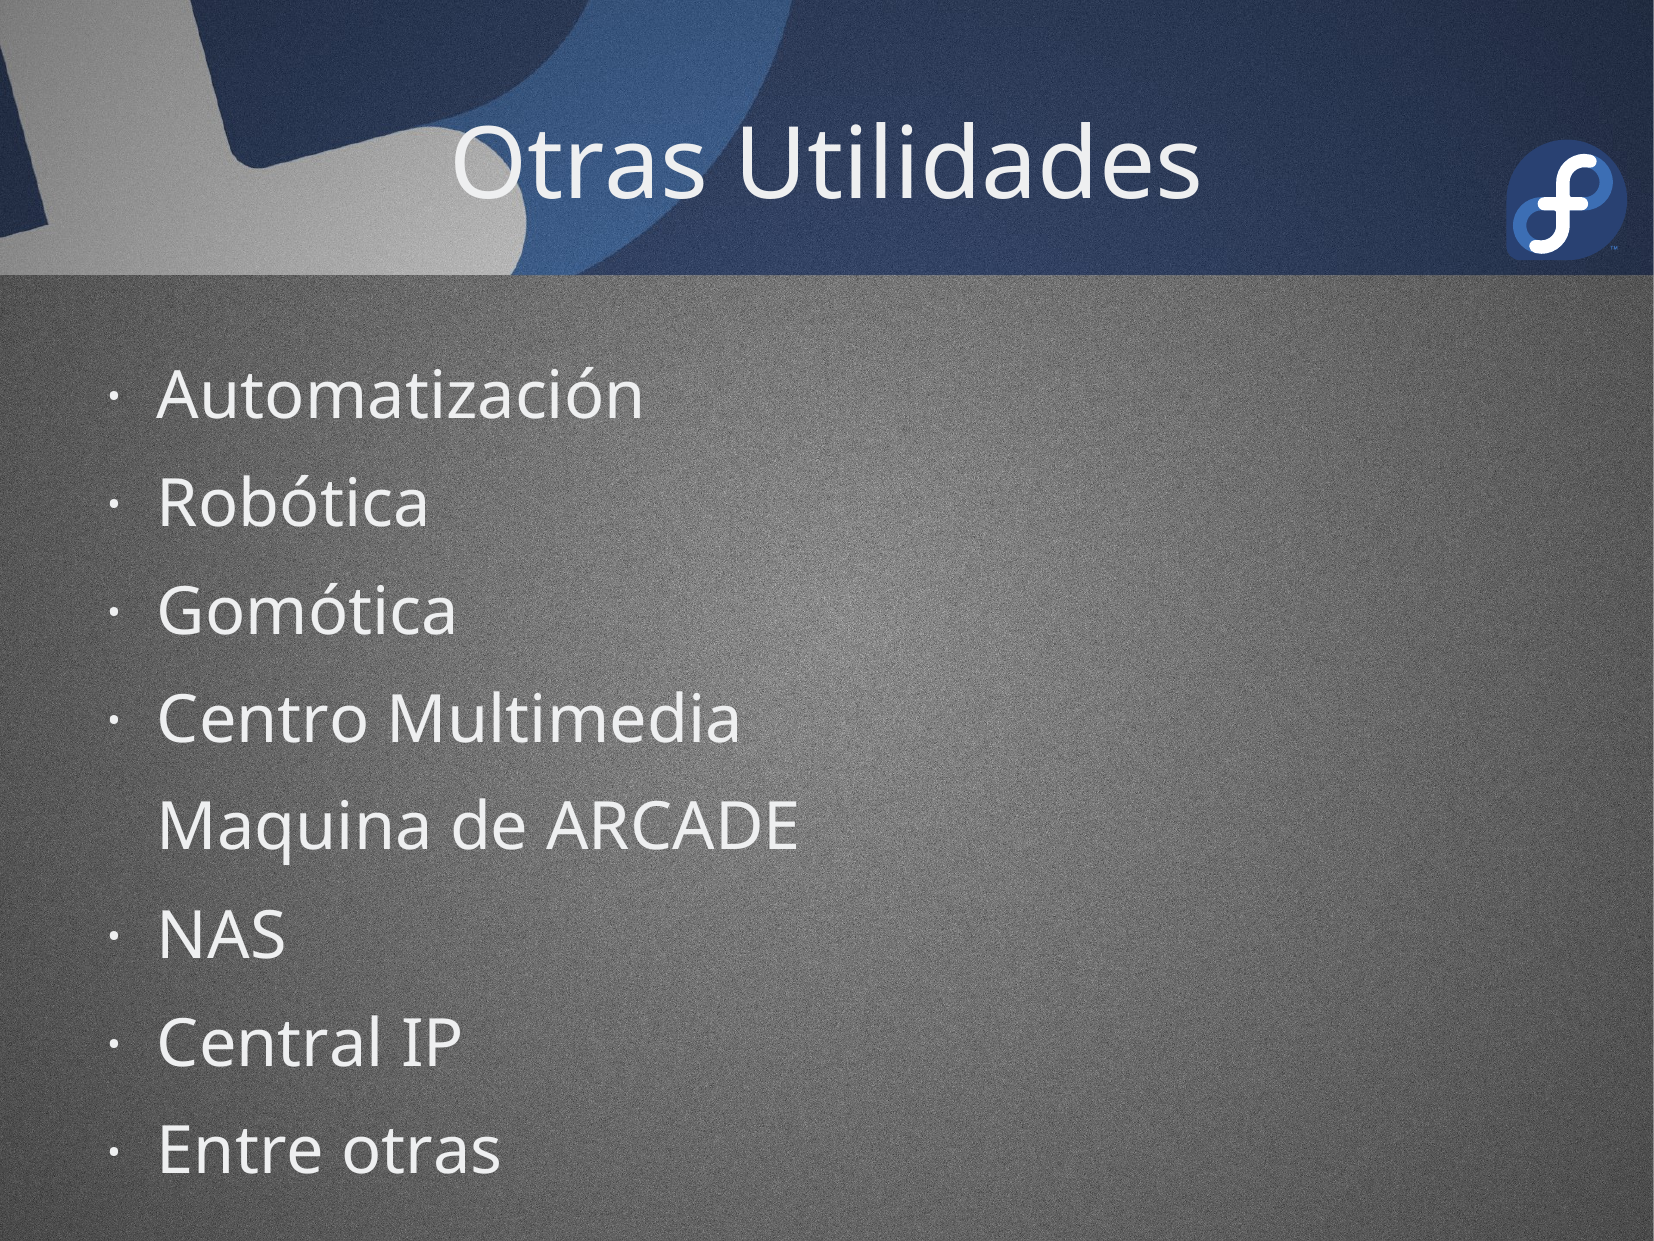

Otras Utilidades
Automatización
Robótica
Gomótica
Centro Multimedia
Maquina de ARCADE
NAS
Central IP
Entre otras